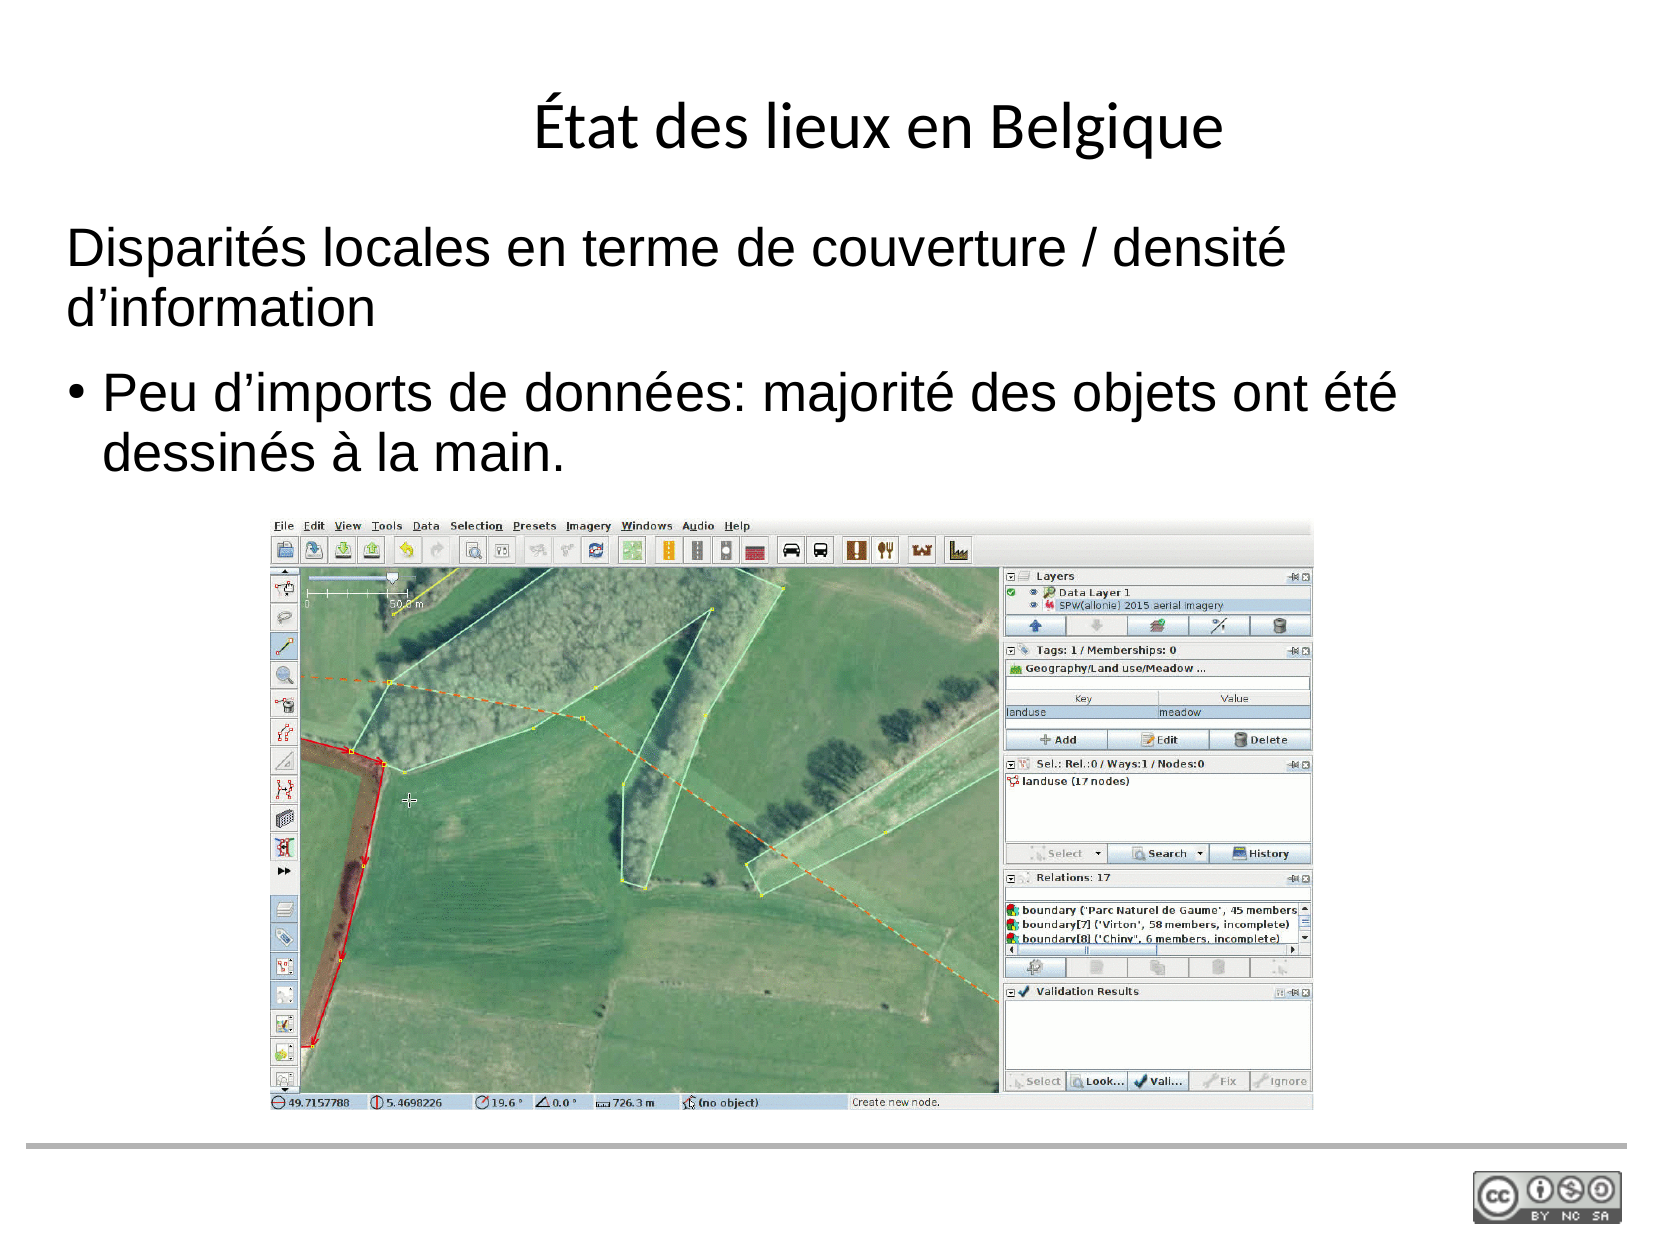

# État des lieux en Belgique
Disparités locales en terme de couverture / densité d’information
Peu d’imports de données: majorité des objets ont été dessinés à la main.